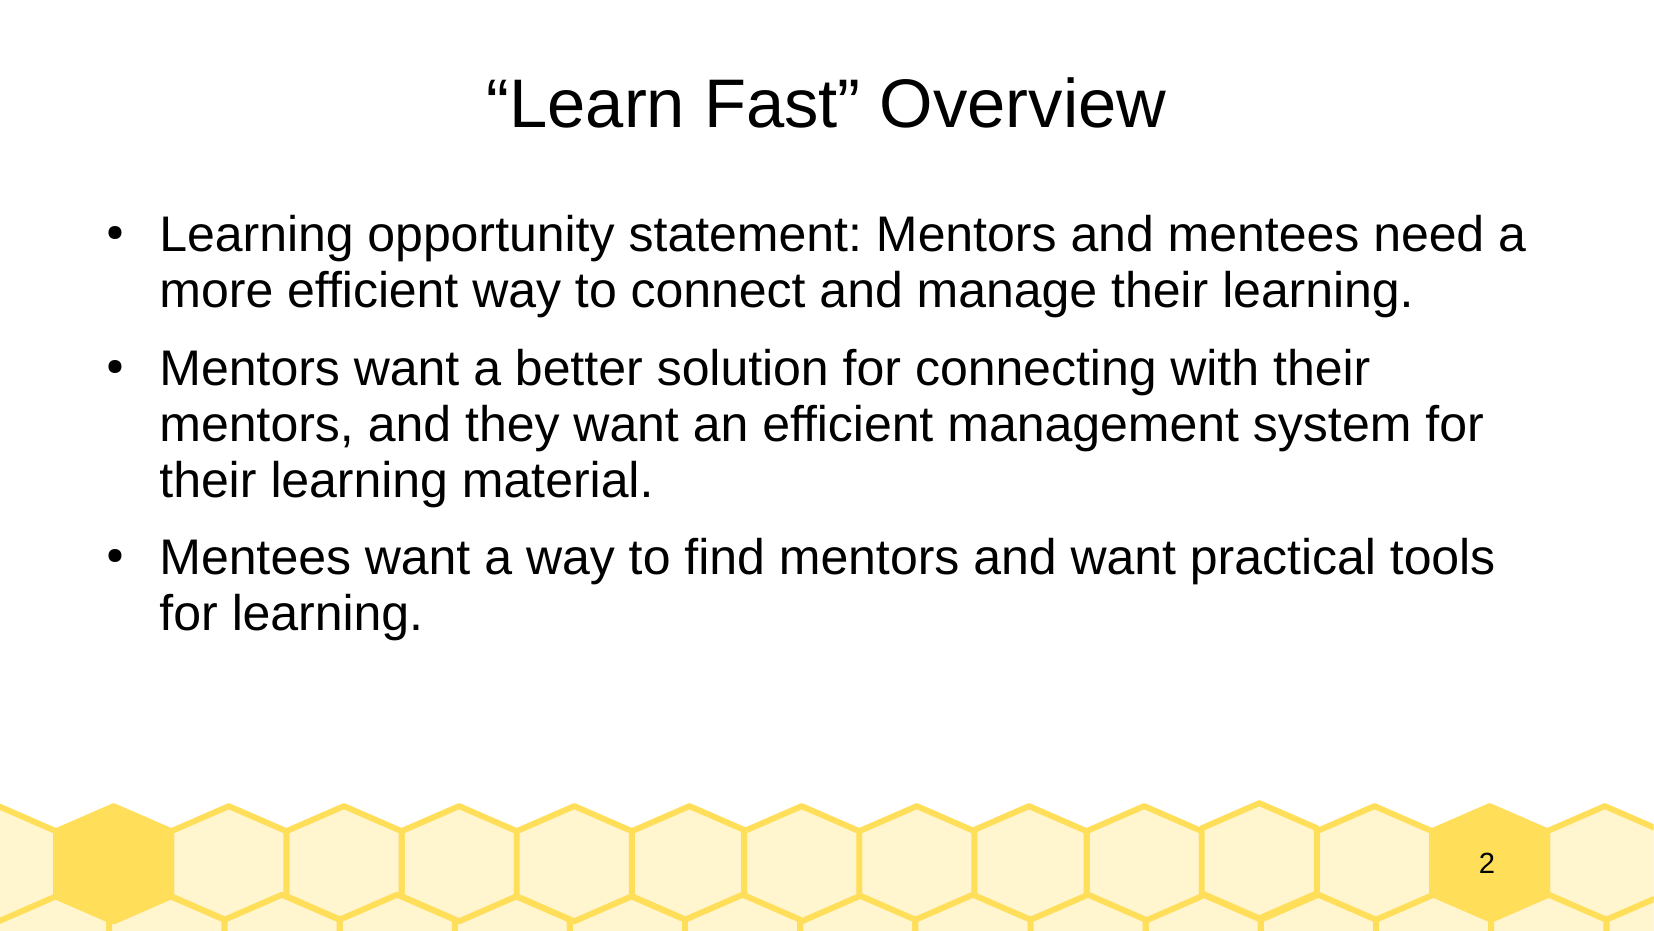

# “Learn Fast” Overview
Learning opportunity statement: Mentors and mentees need a more efficient way to connect and manage their learning.
Mentors want a better solution for connecting with their mentors, and they want an efficient management system for their learning material.
Mentees want a way to find mentors and want practical tools for learning.